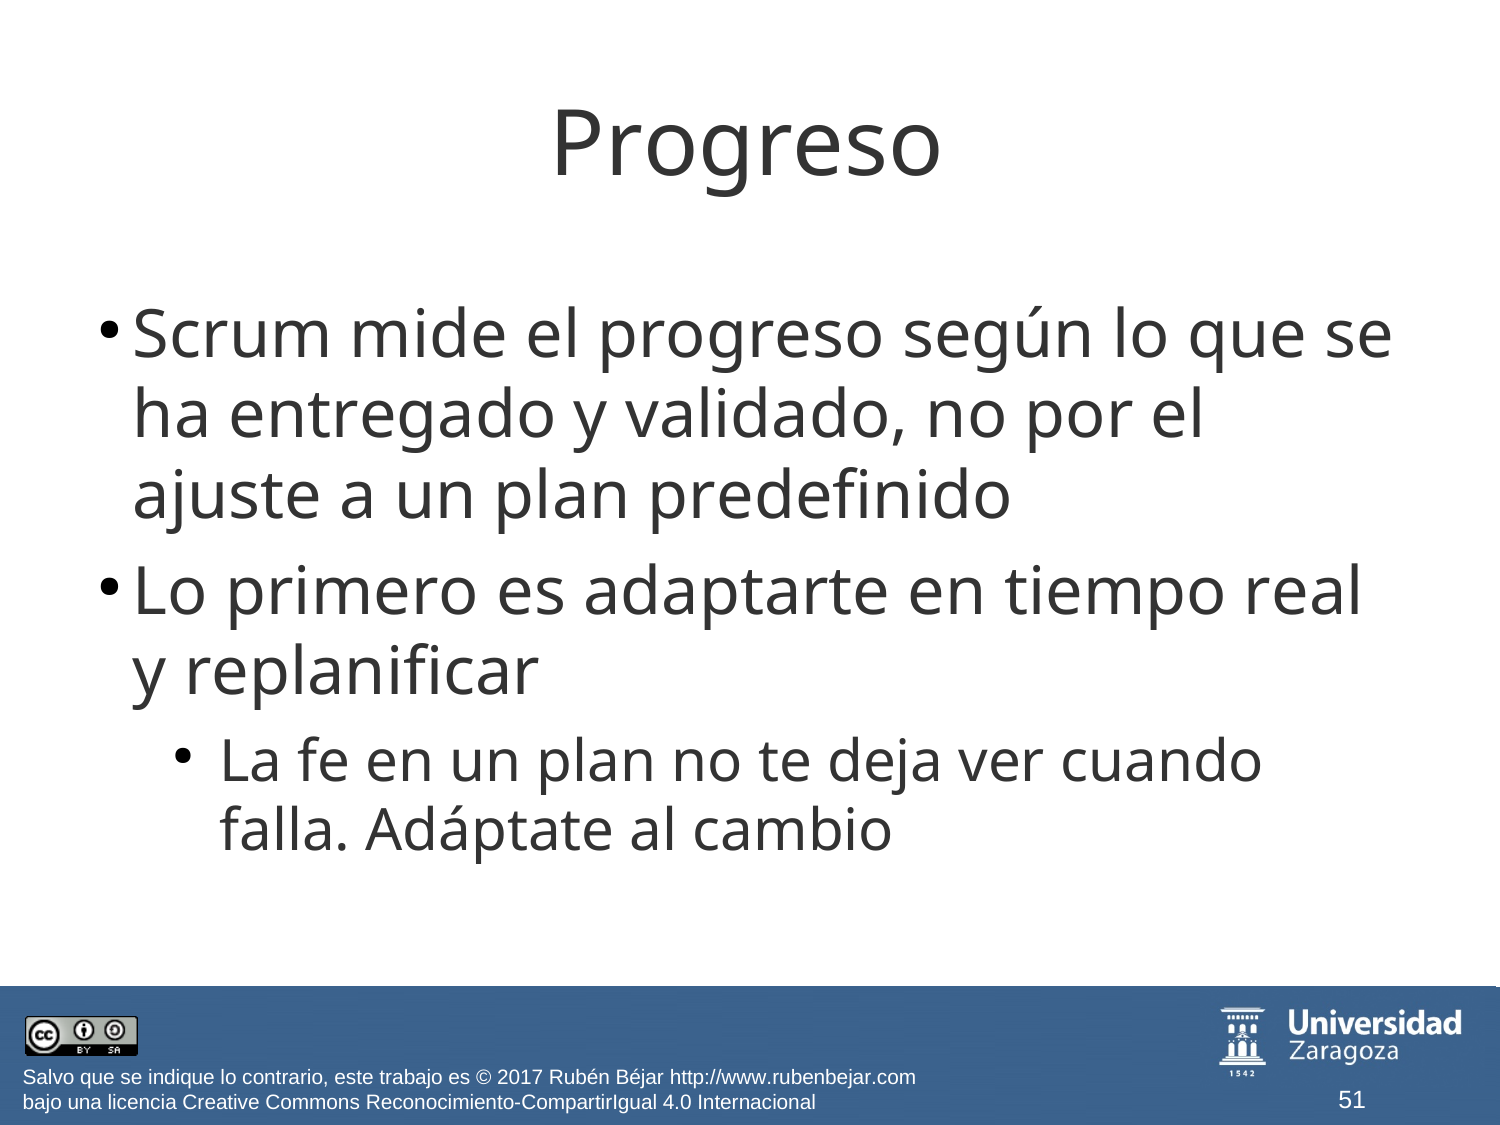

# Progreso
Scrum mide el progreso según lo que se ha entregado y validado, no por el ajuste a un plan predefinido
Lo primero es adaptarte en tiempo real y replanificar
La fe en un plan no te deja ver cuando falla. Adáptate al cambio